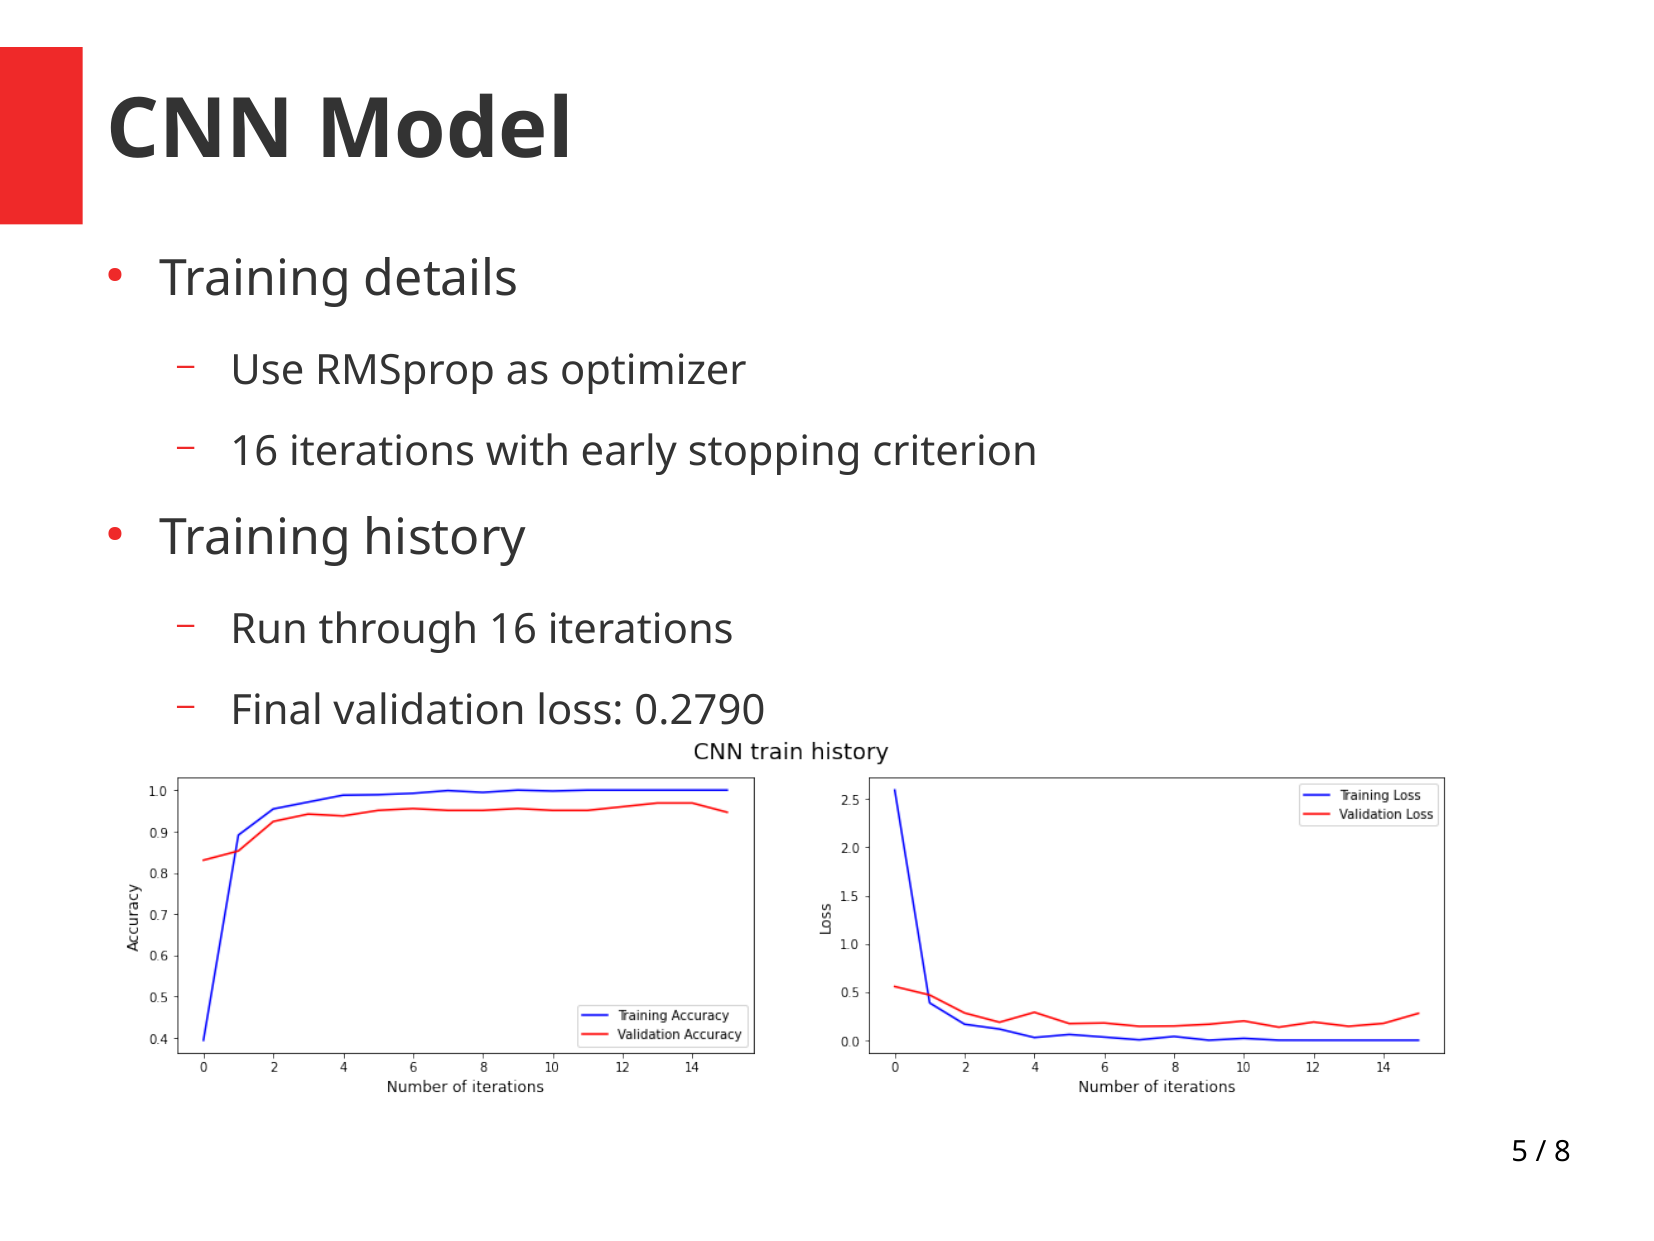

# CNN Model
Training details
Use RMSprop as optimizer
16 iterations with early stopping criterion
Training history
Run through 16 iterations
Final validation loss: 0.2790
5